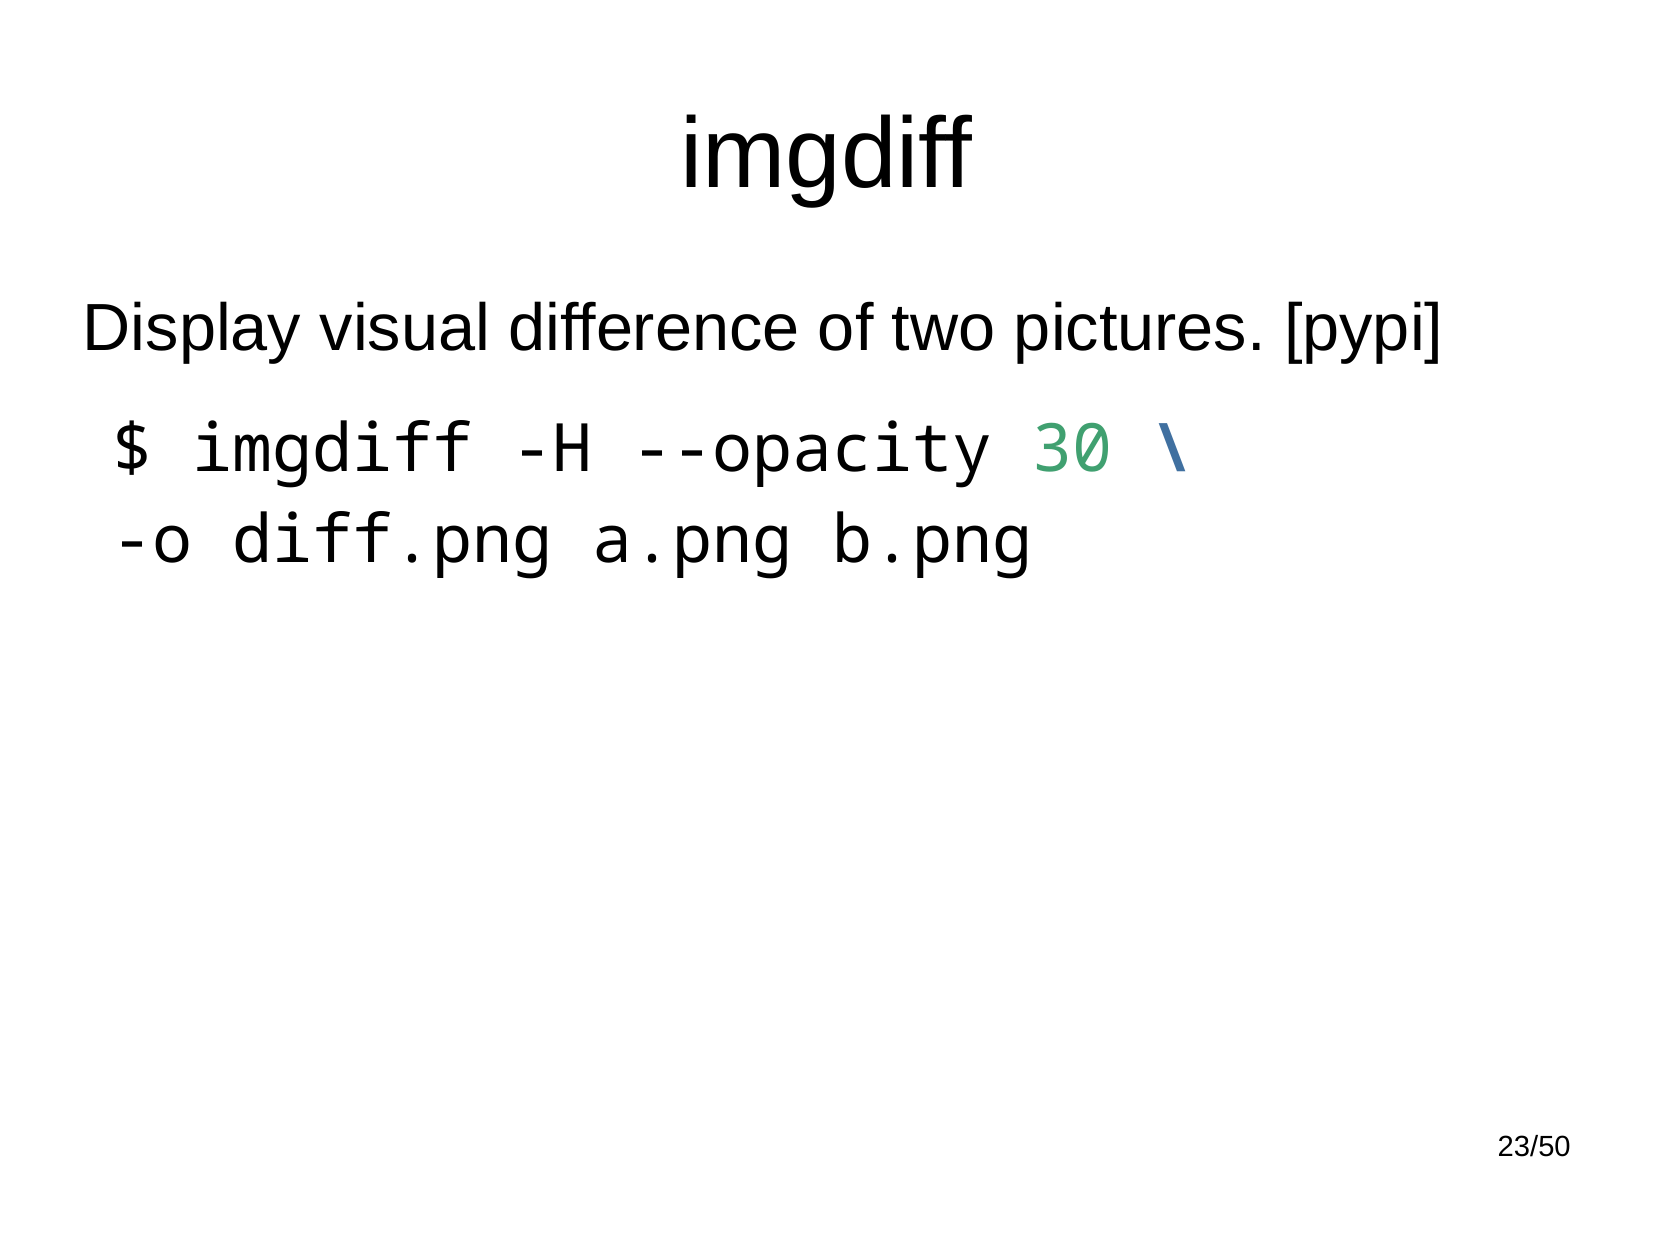

# imgdiff
Display visual difference of two pictures. [pypi]
$ imgdiff -H --opacity 30 \
-o diff.png a.png b.png
23